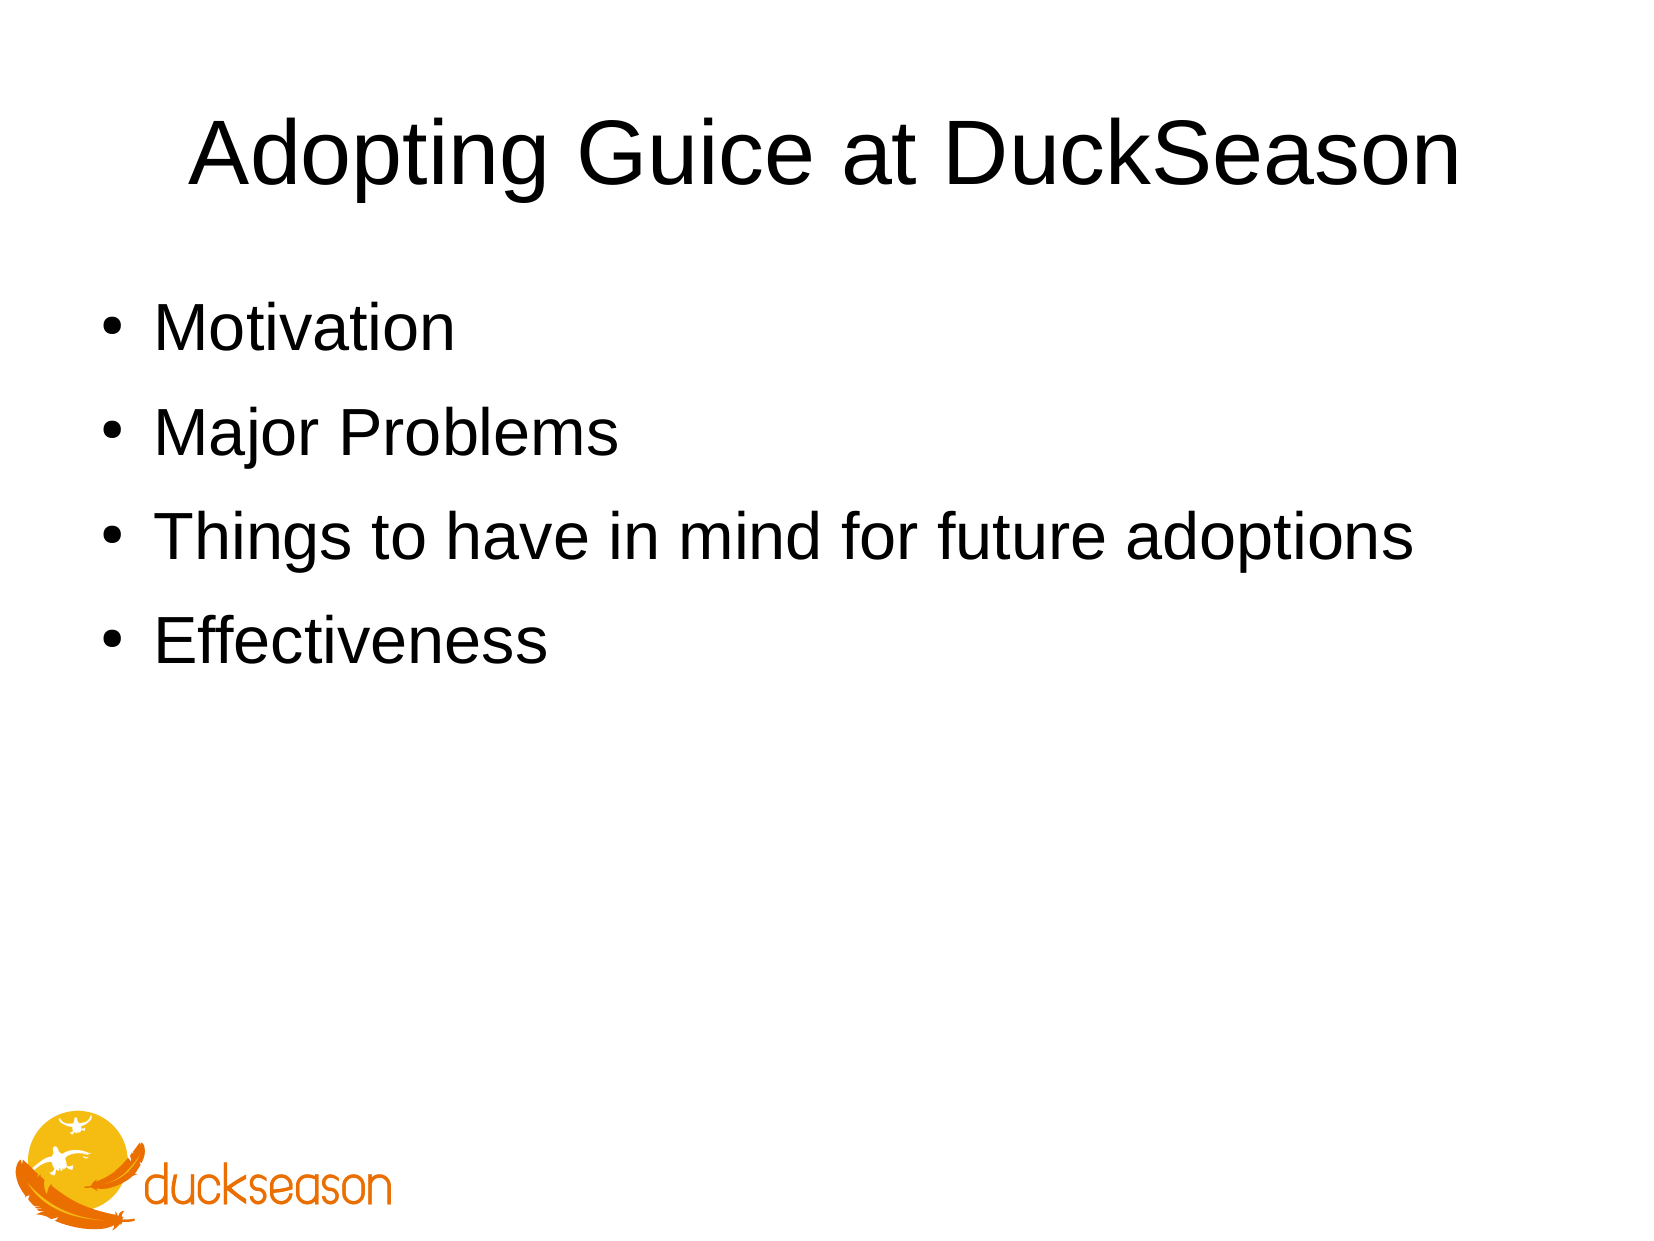

# Adopting Guice at DuckSeason
Motivation
Major Problems
Things to have in mind for future adoptions
Effectiveness